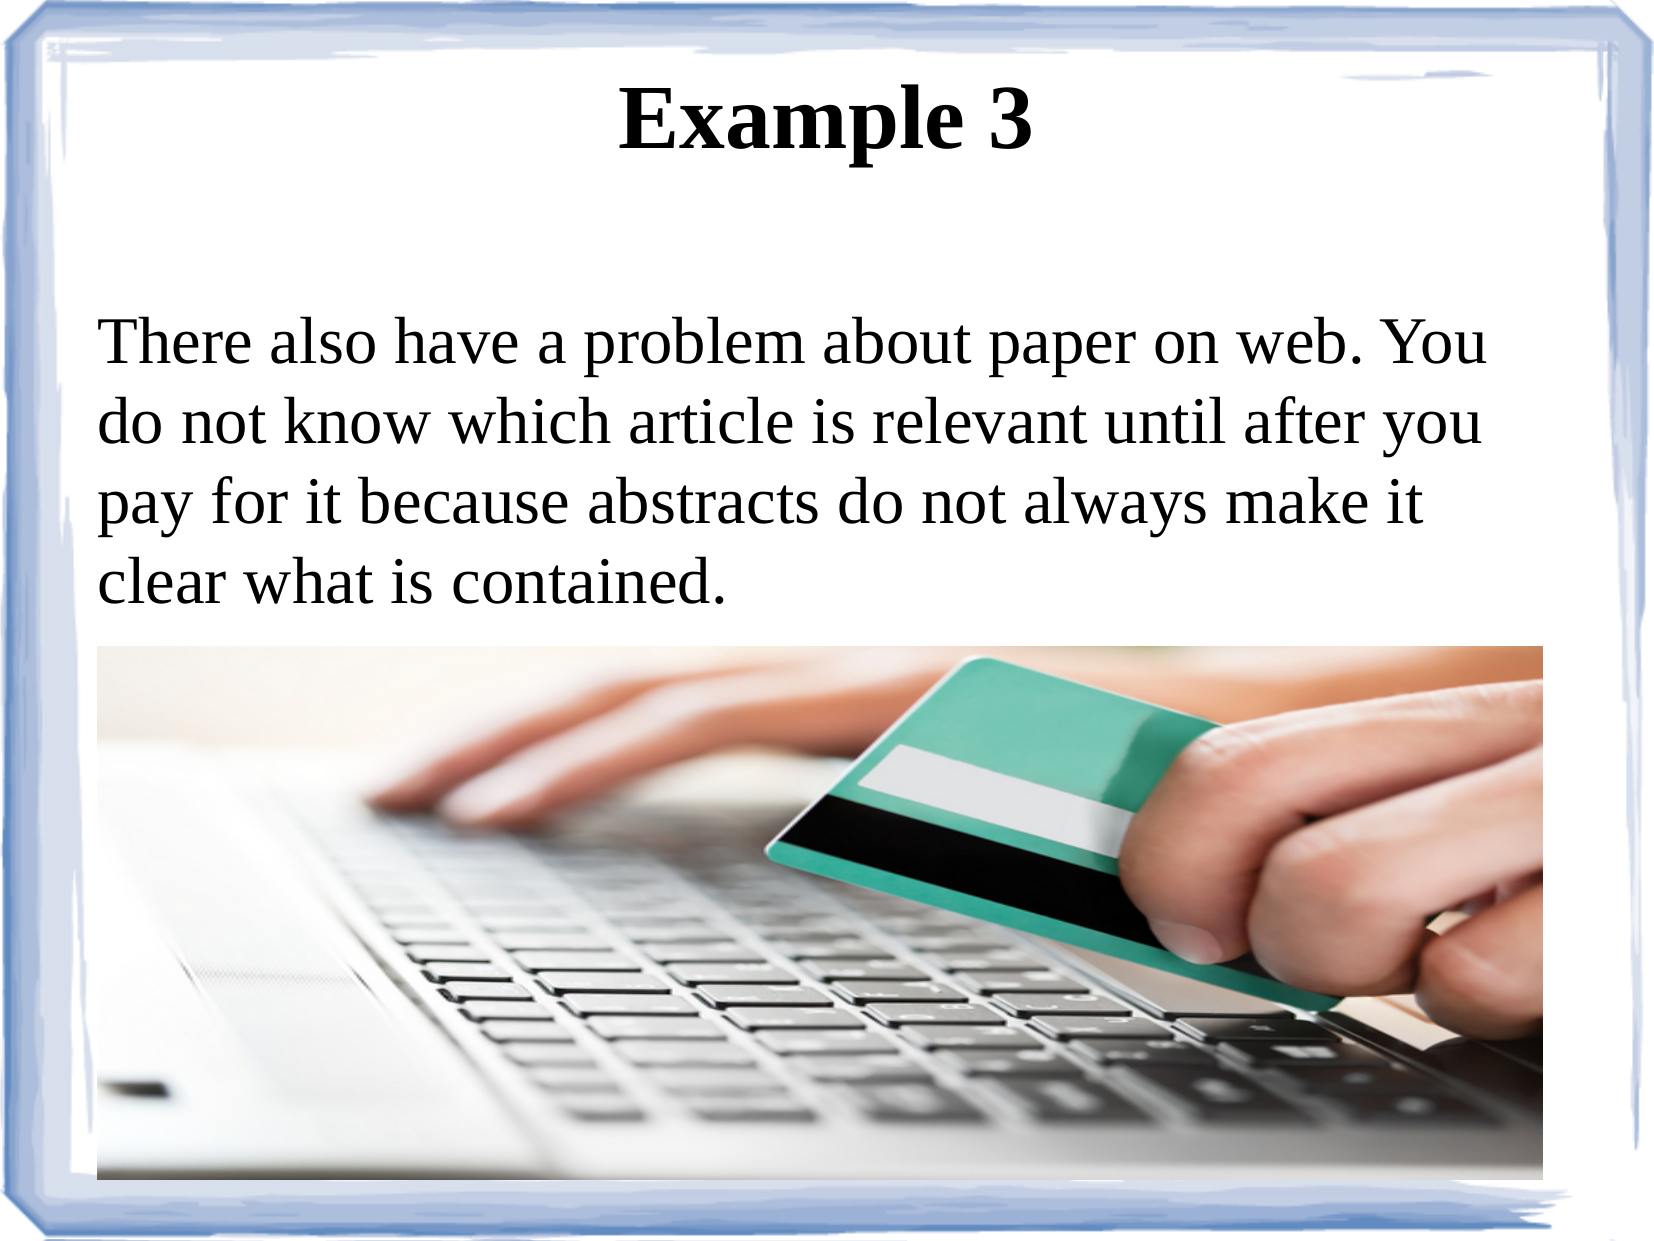

# Example 3
There also have a problem about paper on web. You do not know which article is relevant until after you pay for it because abstracts do not always make it clear what is contained.